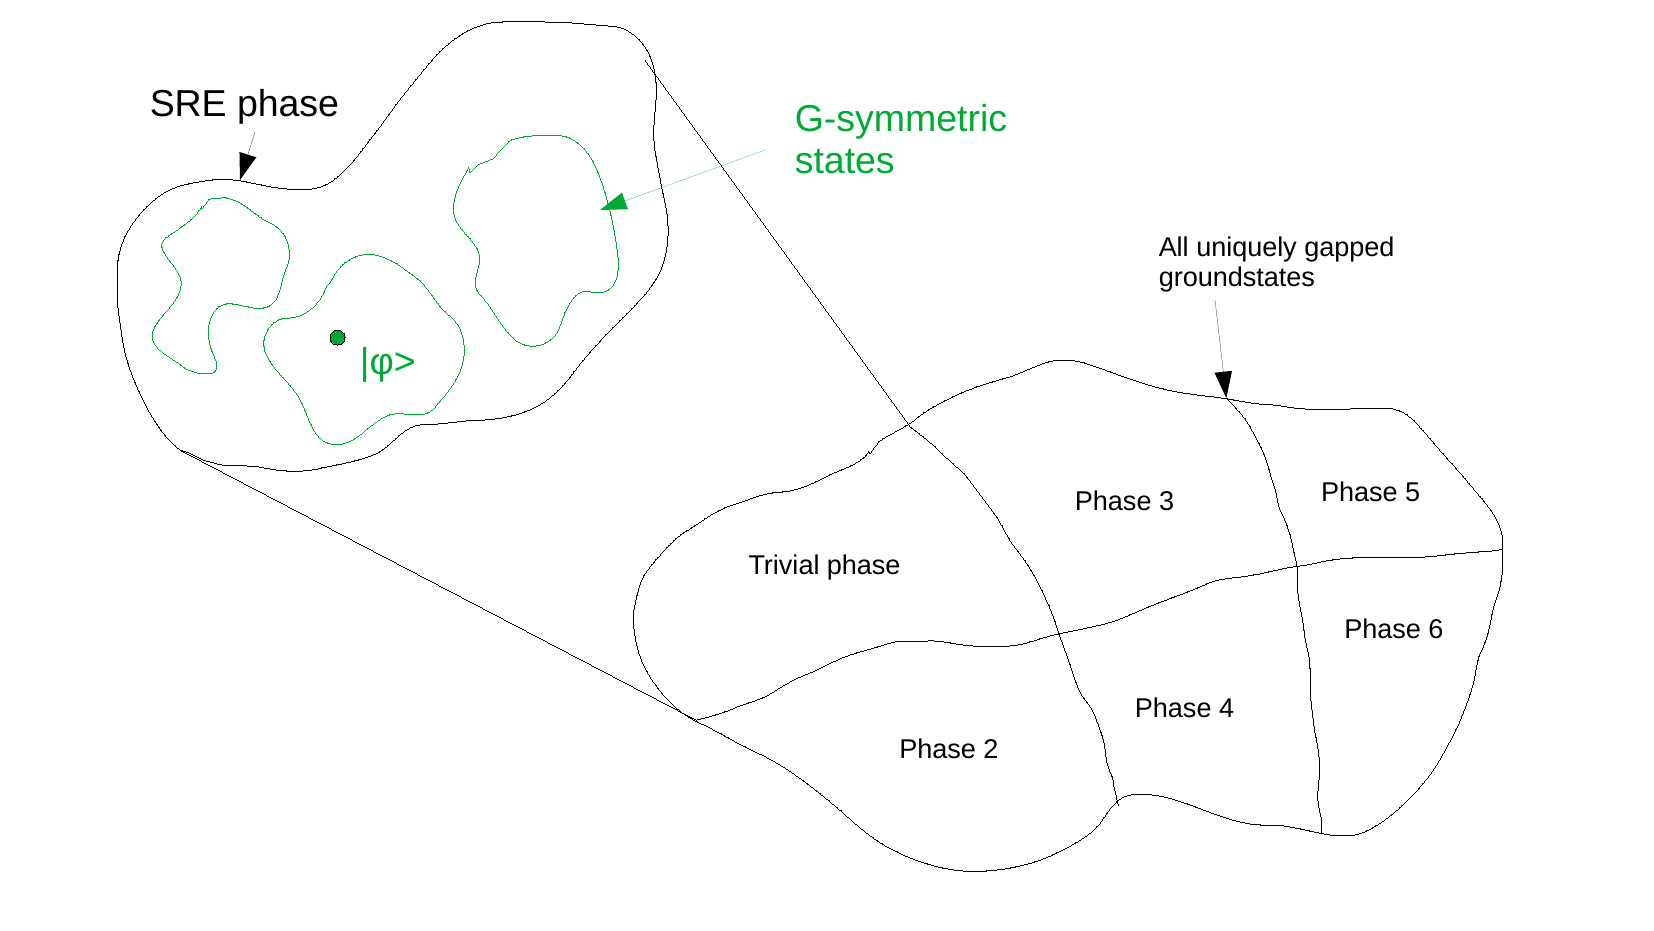

SRE phase
G-symmetric
states
All uniquely gapped groundstates
|φ>
Phase 5
Phase 3
Trivial phase
Phase 6
Phase 4
Phase 2